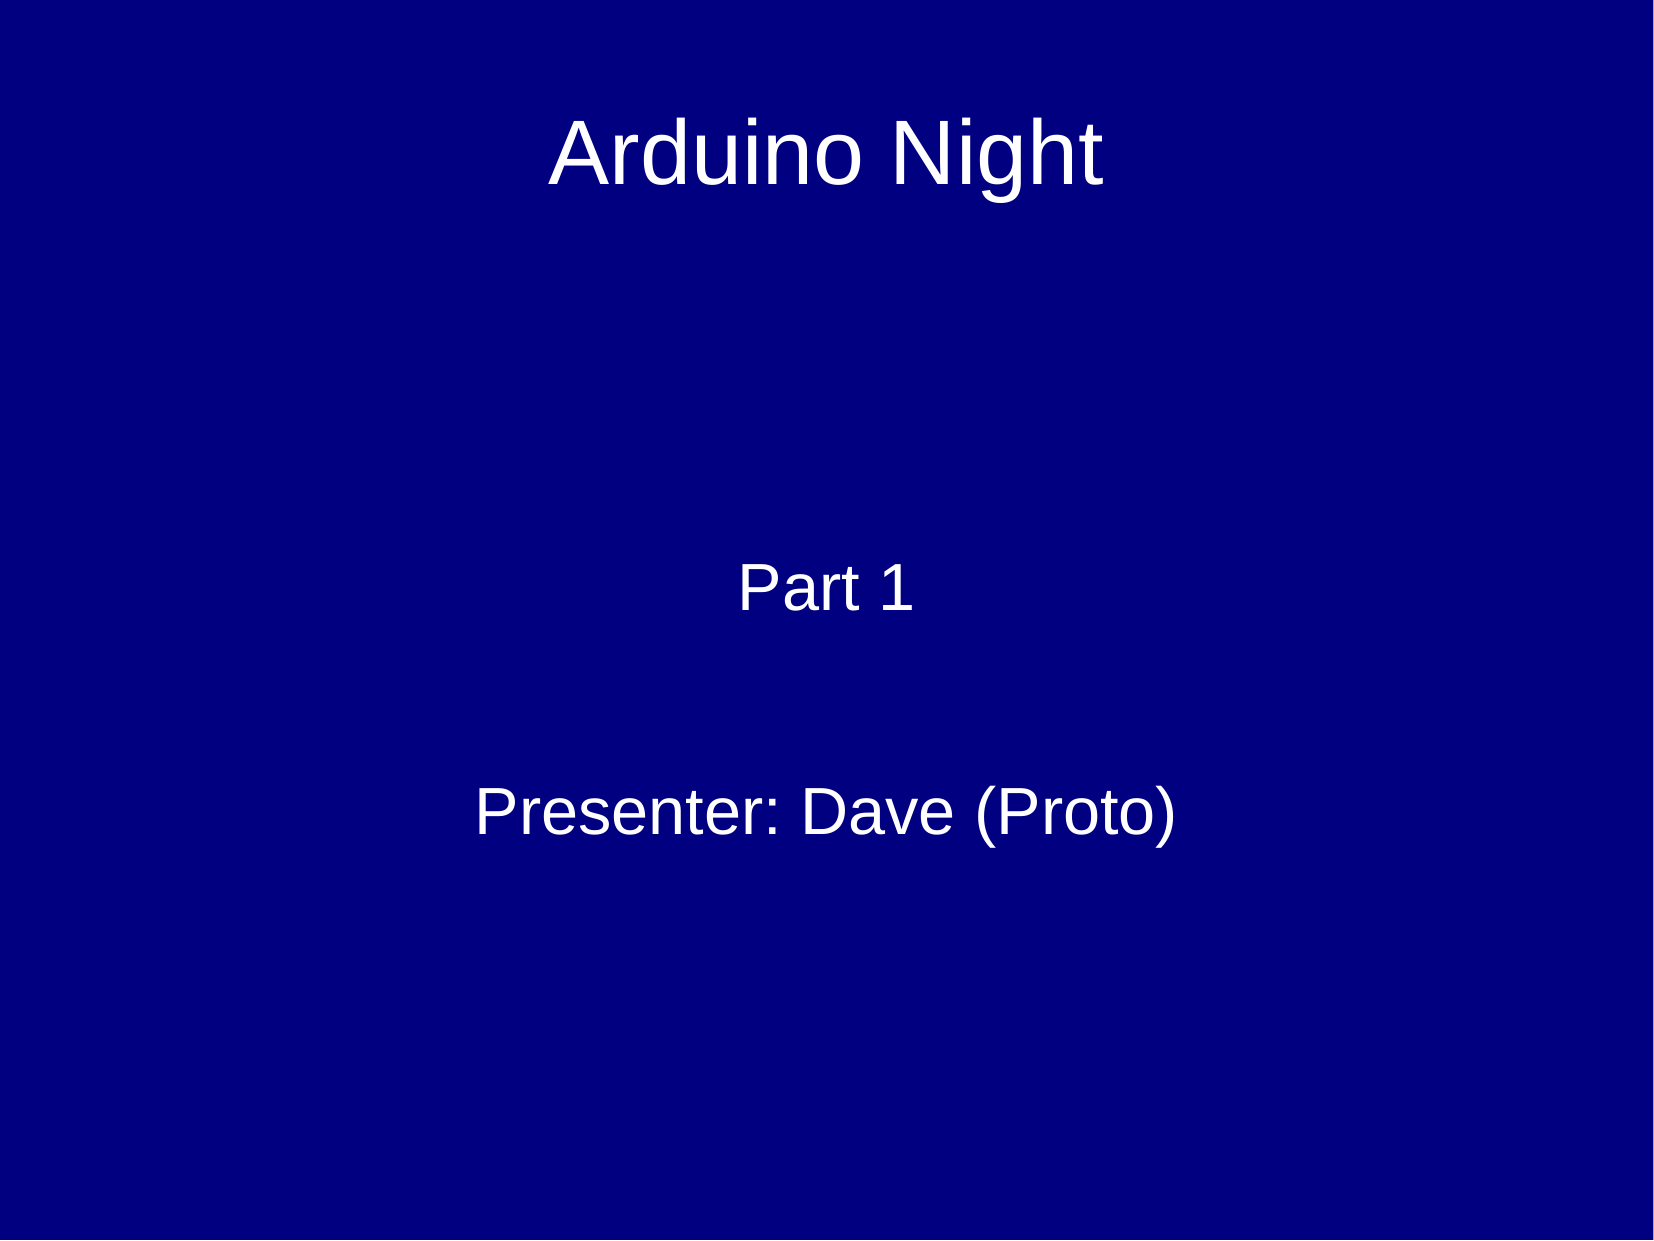

# Arduino Night
Part 1
Presenter: Dave (Proto)